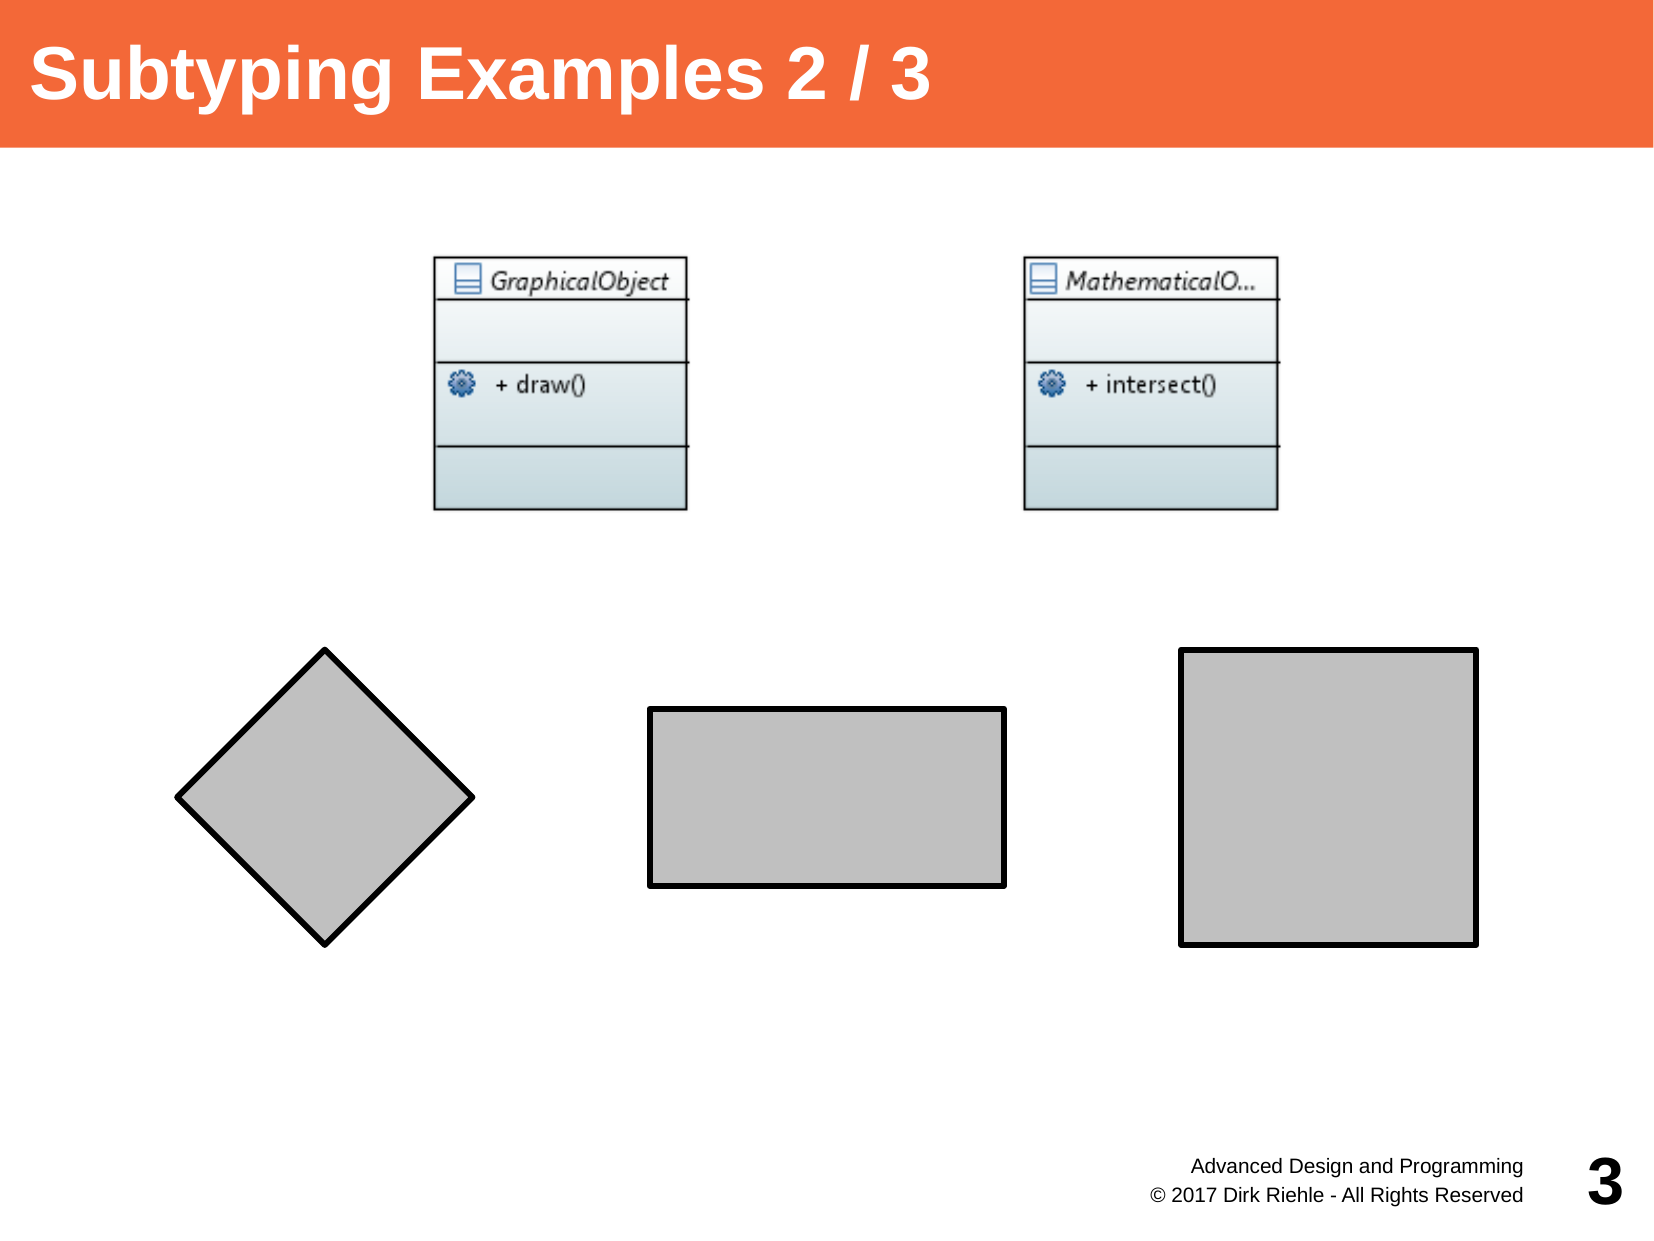

# Subtyping Examples 2 / 3
Advanced Design and Programming
3
© 2017 Dirk Riehle - All Rights Reserved